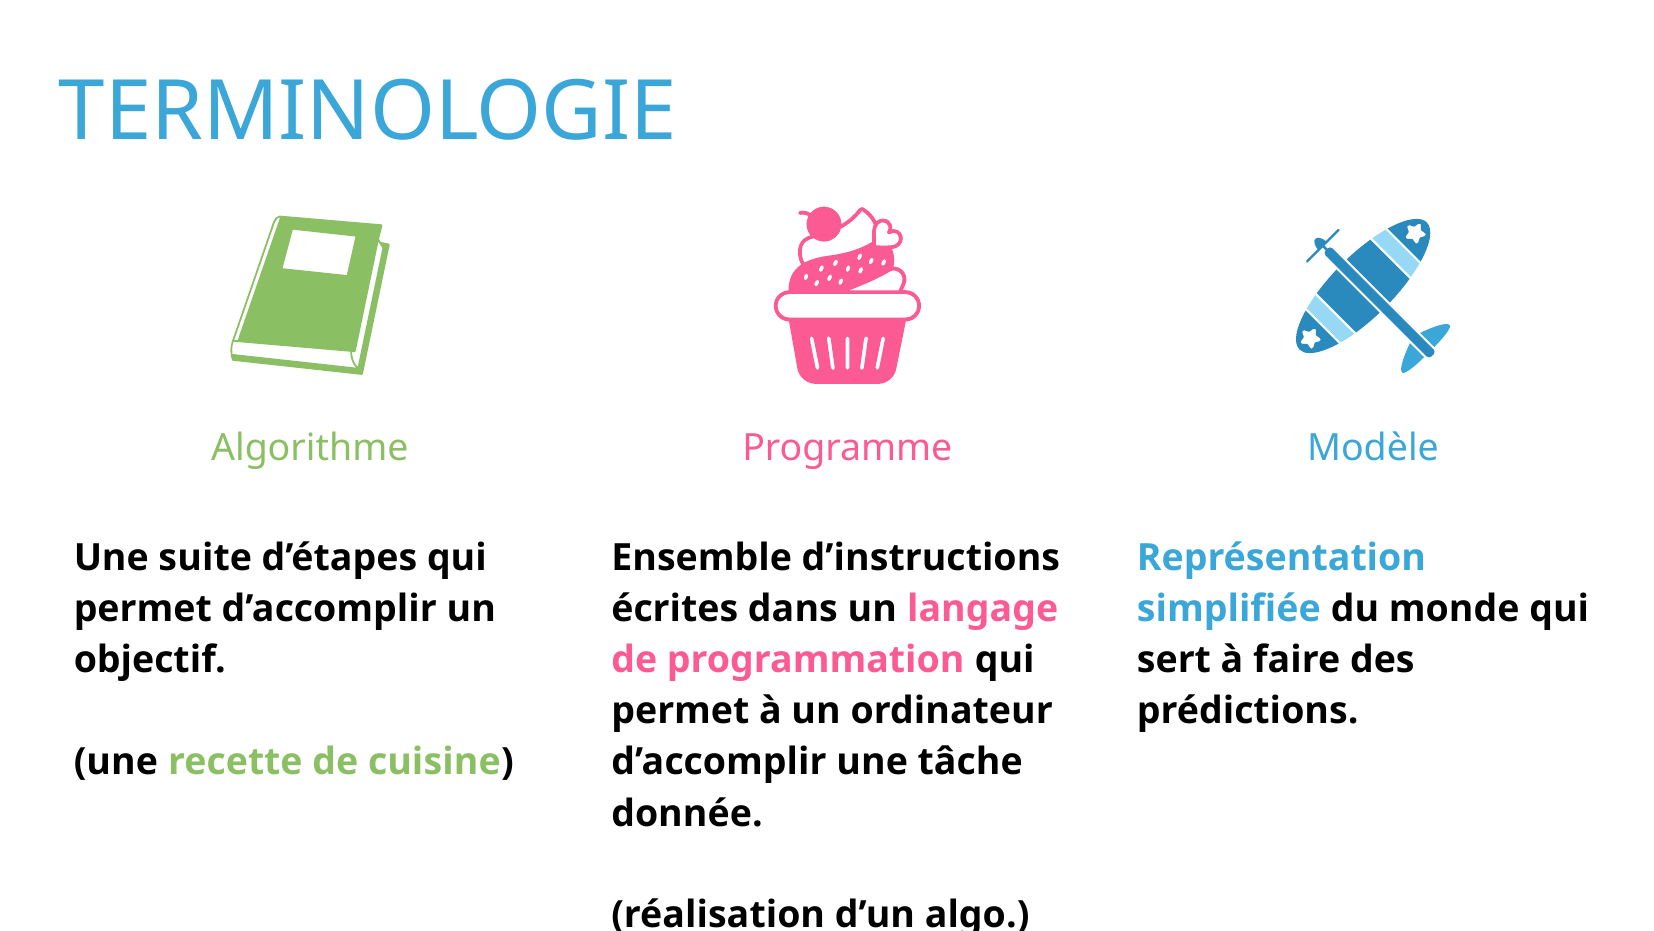

# Terminologie
Programme
Ensemble d’instructions écrites dans un langage de programmation qui permet à un ordinateur d’accomplir une tâche donnée.
(réalisation d’un algo.)
Algorithme
Modèle
Représentation simplifiée du monde qui sert à faire des prédictions.
Une suite d’étapes qui permet d’accomplir un objectif.
(une recette de cuisine)